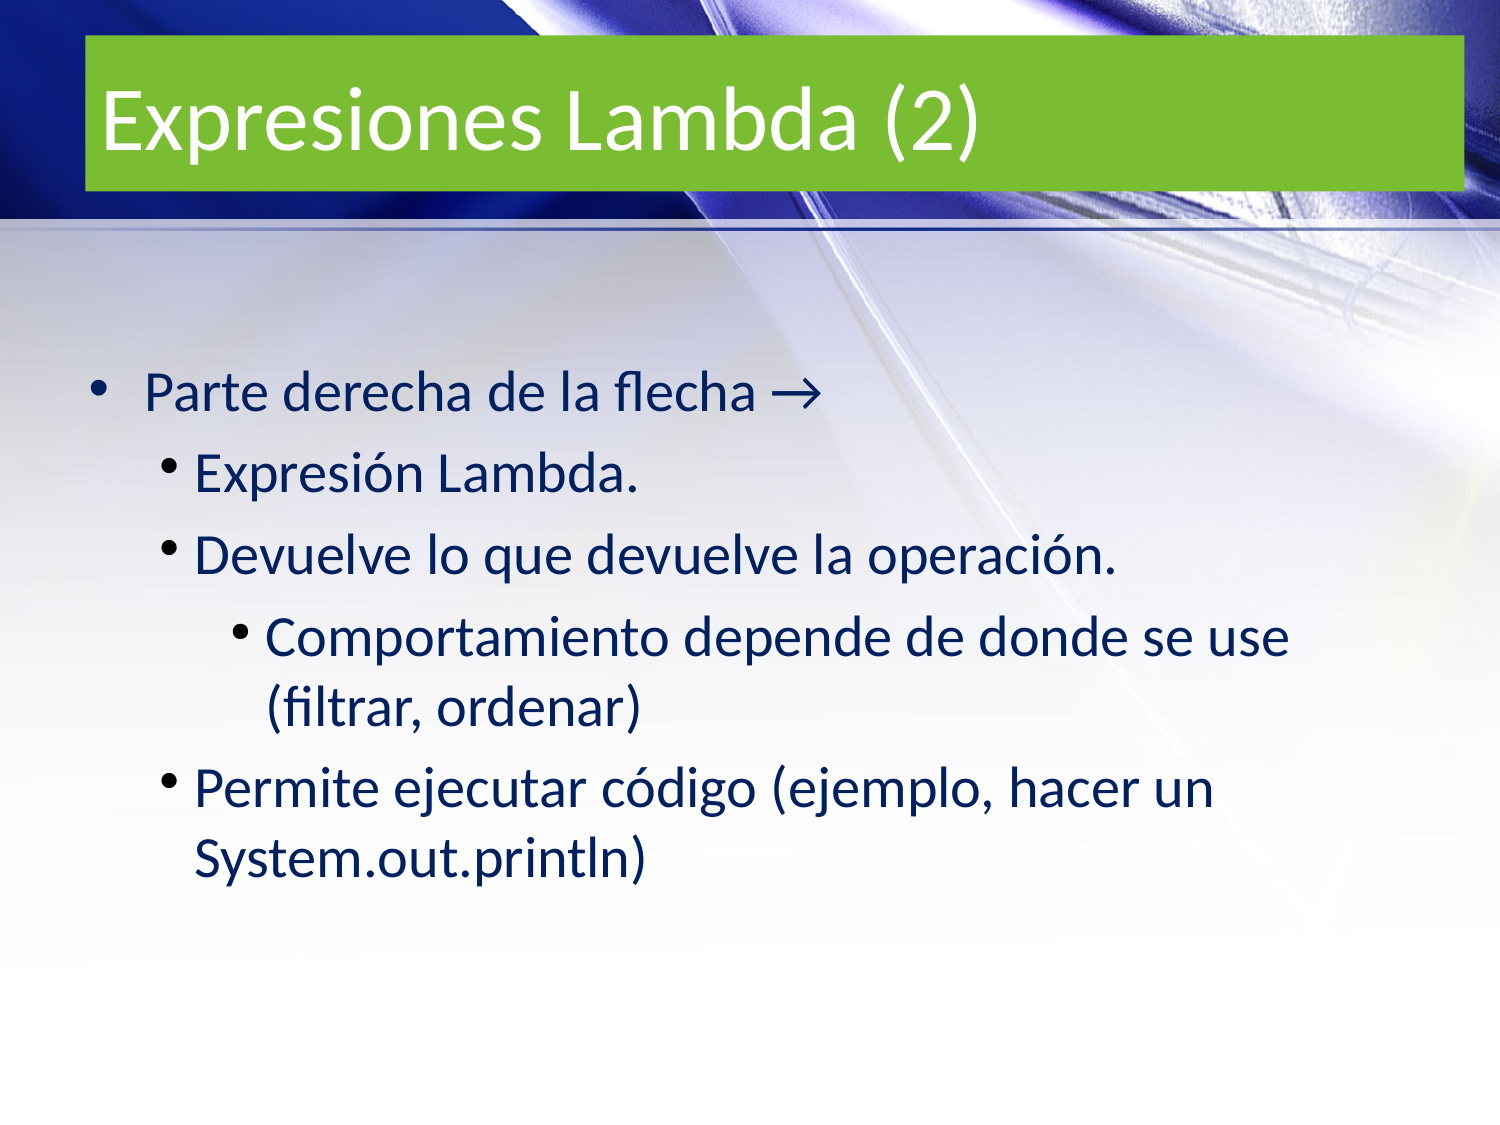

Expresiones Lambda (2)
Parte derecha de la flecha →
Expresión Lambda.
Devuelve lo que devuelve la operación.
Comportamiento depende de donde se use (filtrar, ordenar)
Permite ejecutar código (ejemplo, hacer un System.out.println)